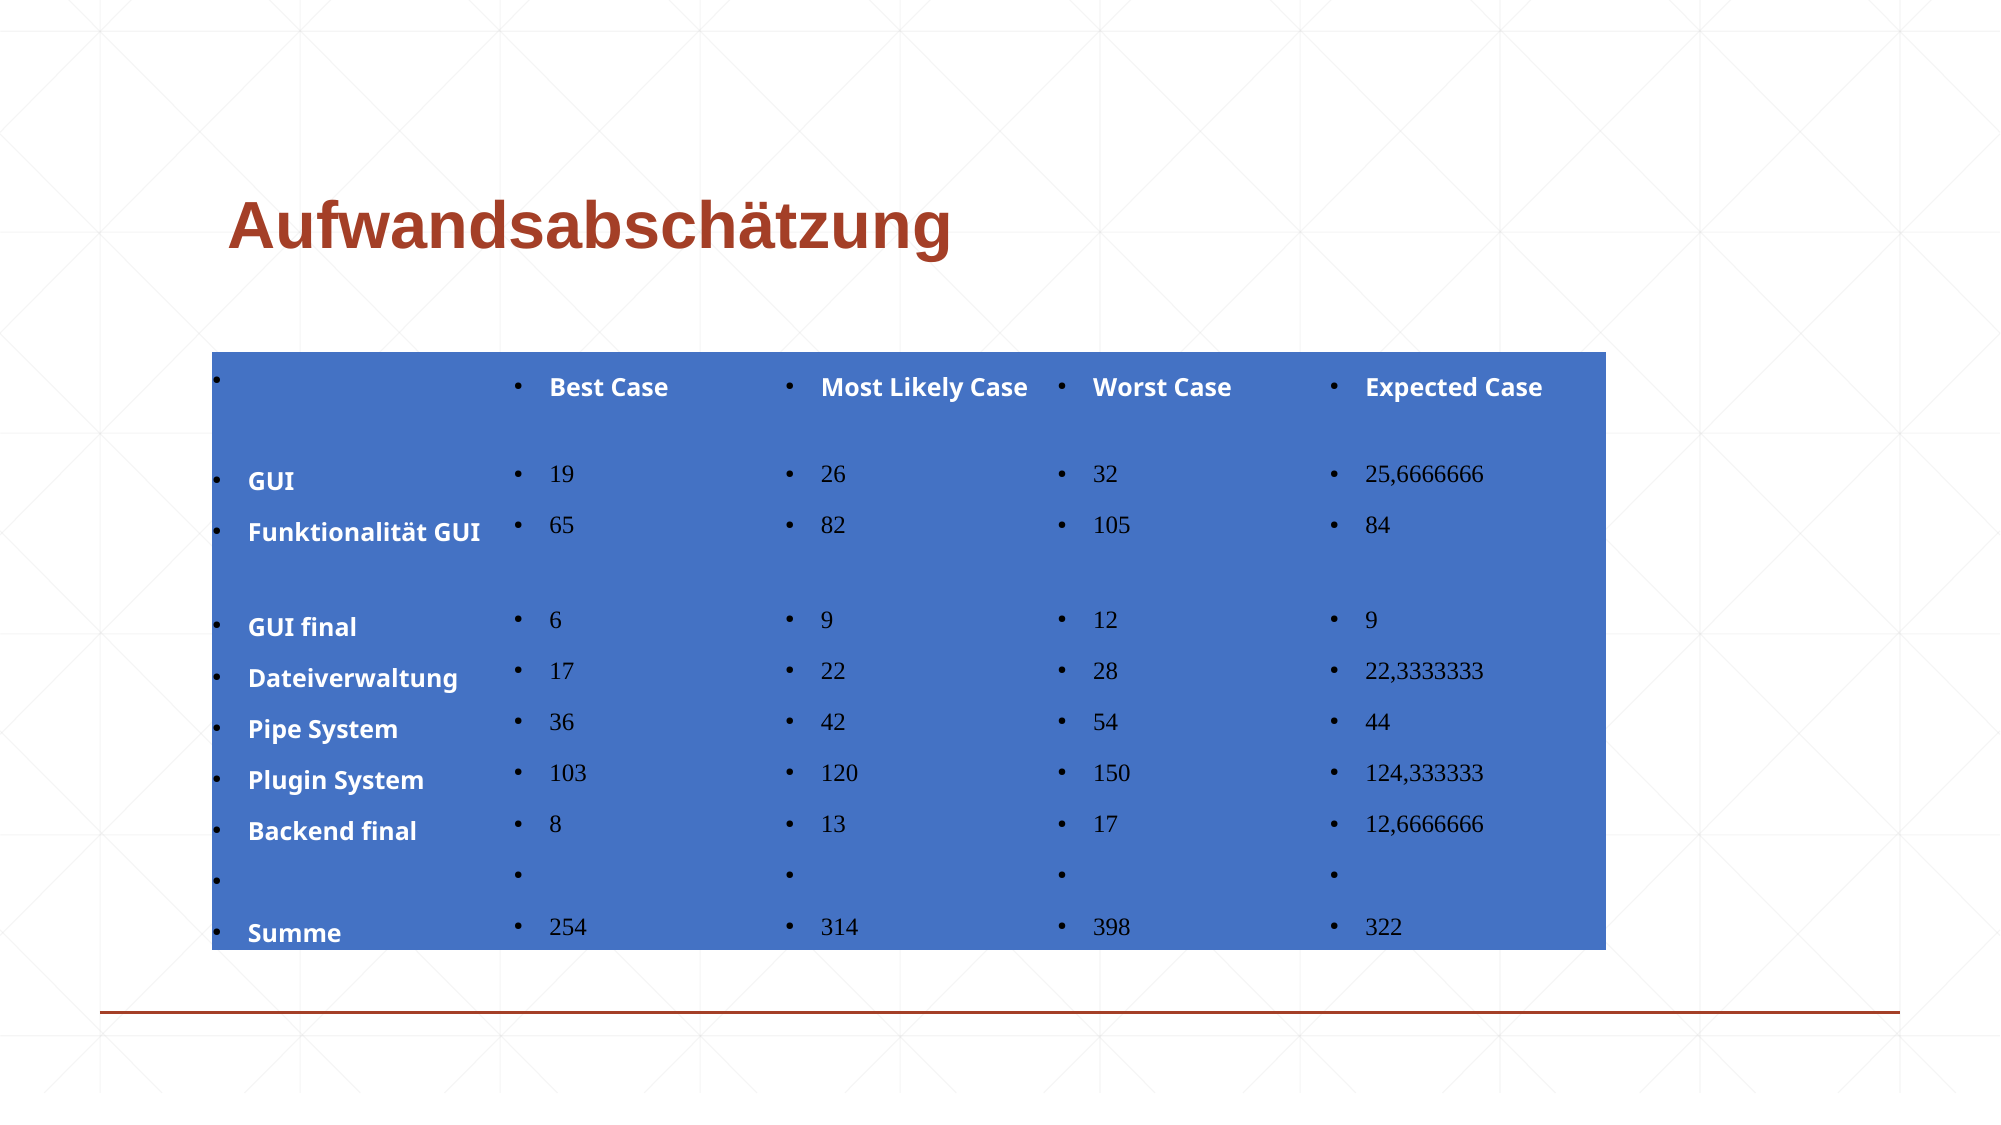

# Aufwandsabschätzung
| | Best Case | Most Likely Case | Worst Case | Expected Case |
| --- | --- | --- | --- | --- |
| GUI | 19 | 26 | 32 | 25,6666666 |
| Funktionalität GUI | 65 | 82 | 105 | 84 |
| GUI final | 6 | 9 | 12 | 9 |
| Dateiverwaltung | 17 | 22 | 28 | 22,3333333 |
| Pipe System | 36 | 42 | 54 | 44 |
| Plugin System | 103 | 120 | 150 | 124,333333 |
| Backend final | 8 | 13 | 17 | 12,6666666 |
| | | | | |
| Summe | 254 | 314 | 398 | 322 |